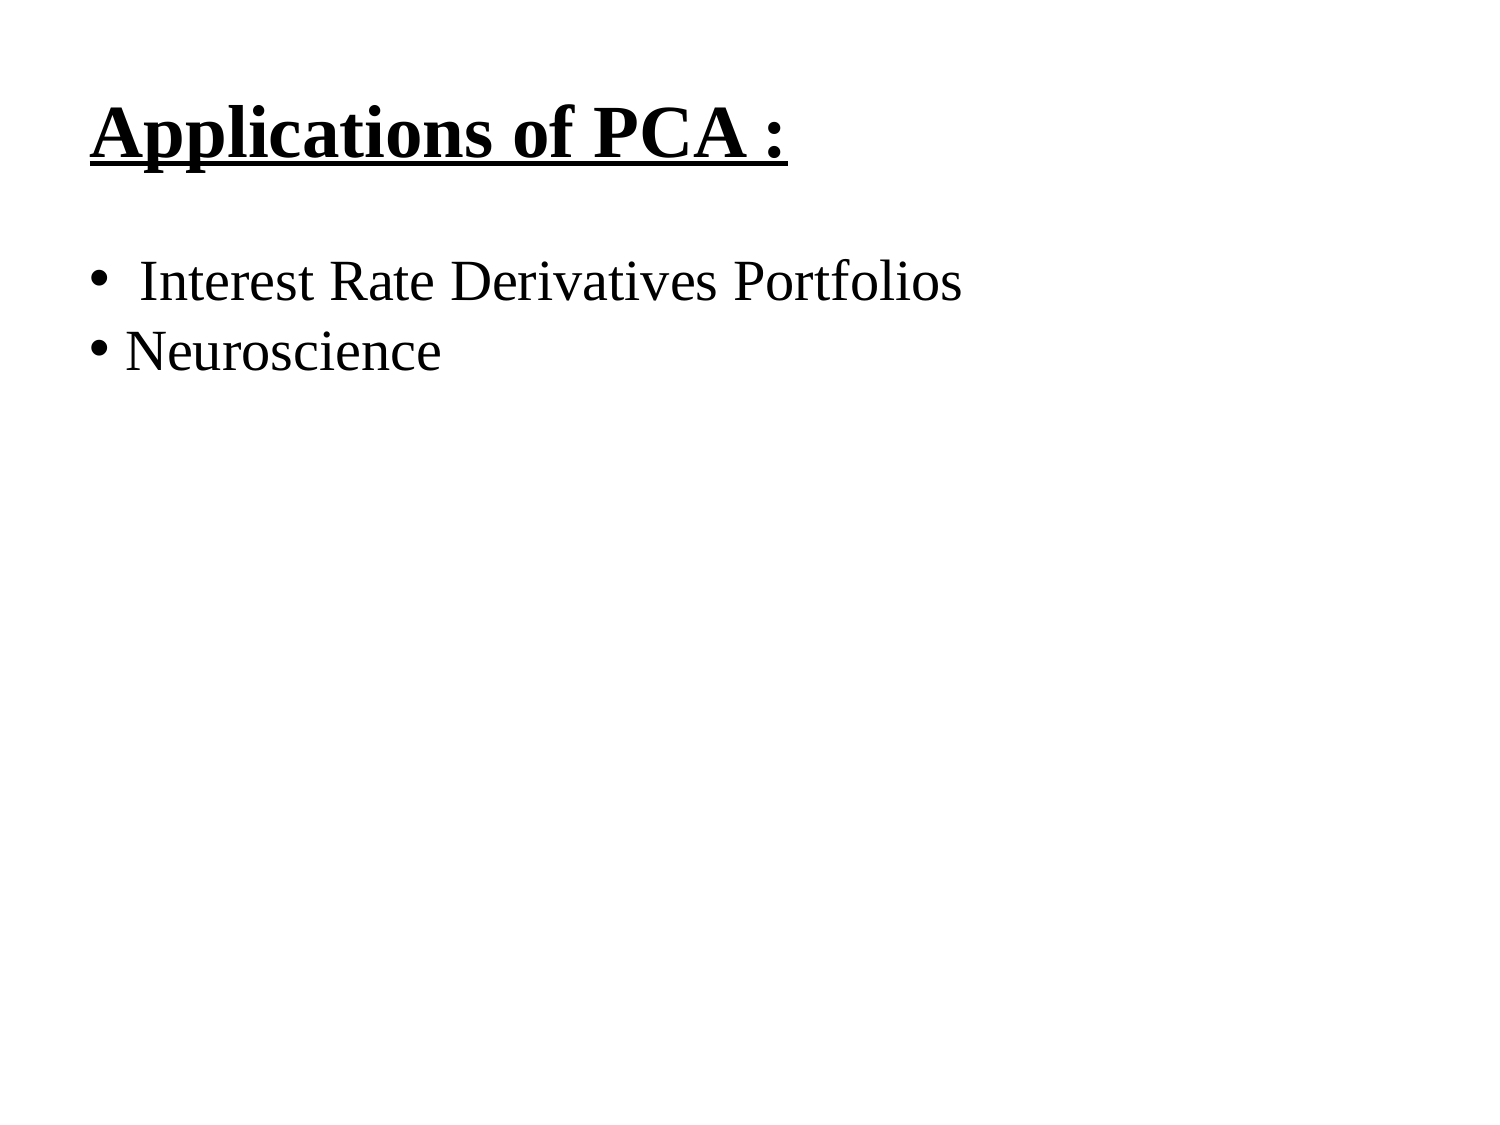

Applications of PCA :
 Interest Rate Derivatives Portfolios
Neuroscience